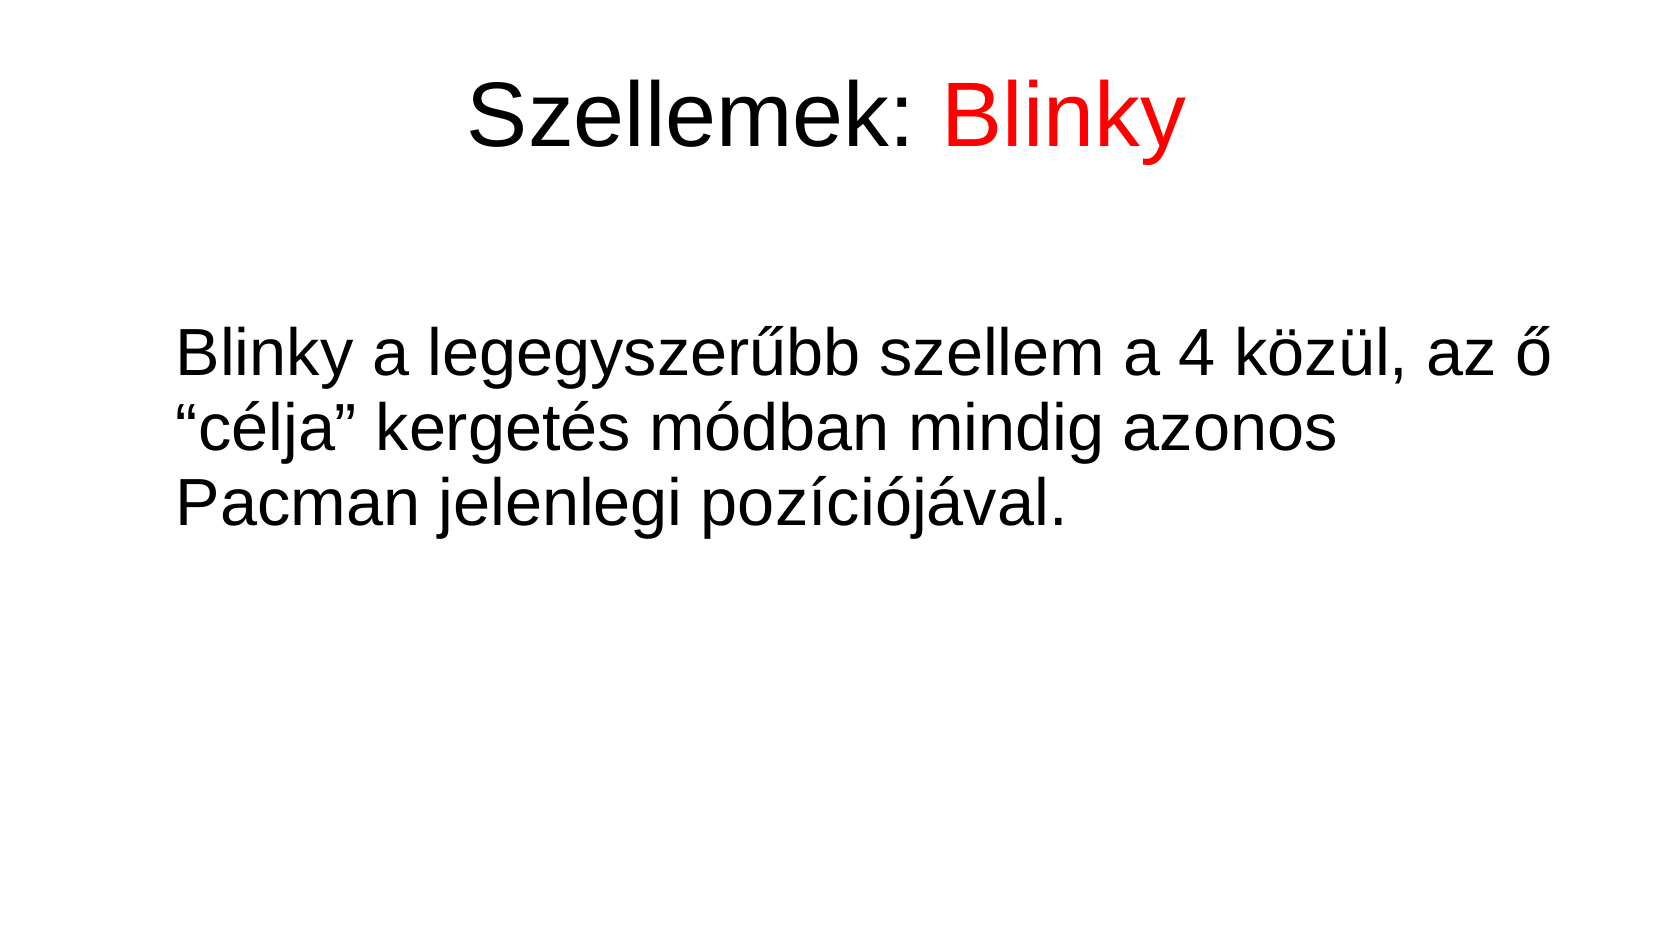

# Szellemek: Blinky
Blinky a legegyszerűbb szellem a 4 közül, az ő “célja” kergetés módban mindig azonos Pacman jelenlegi pozíciójával.